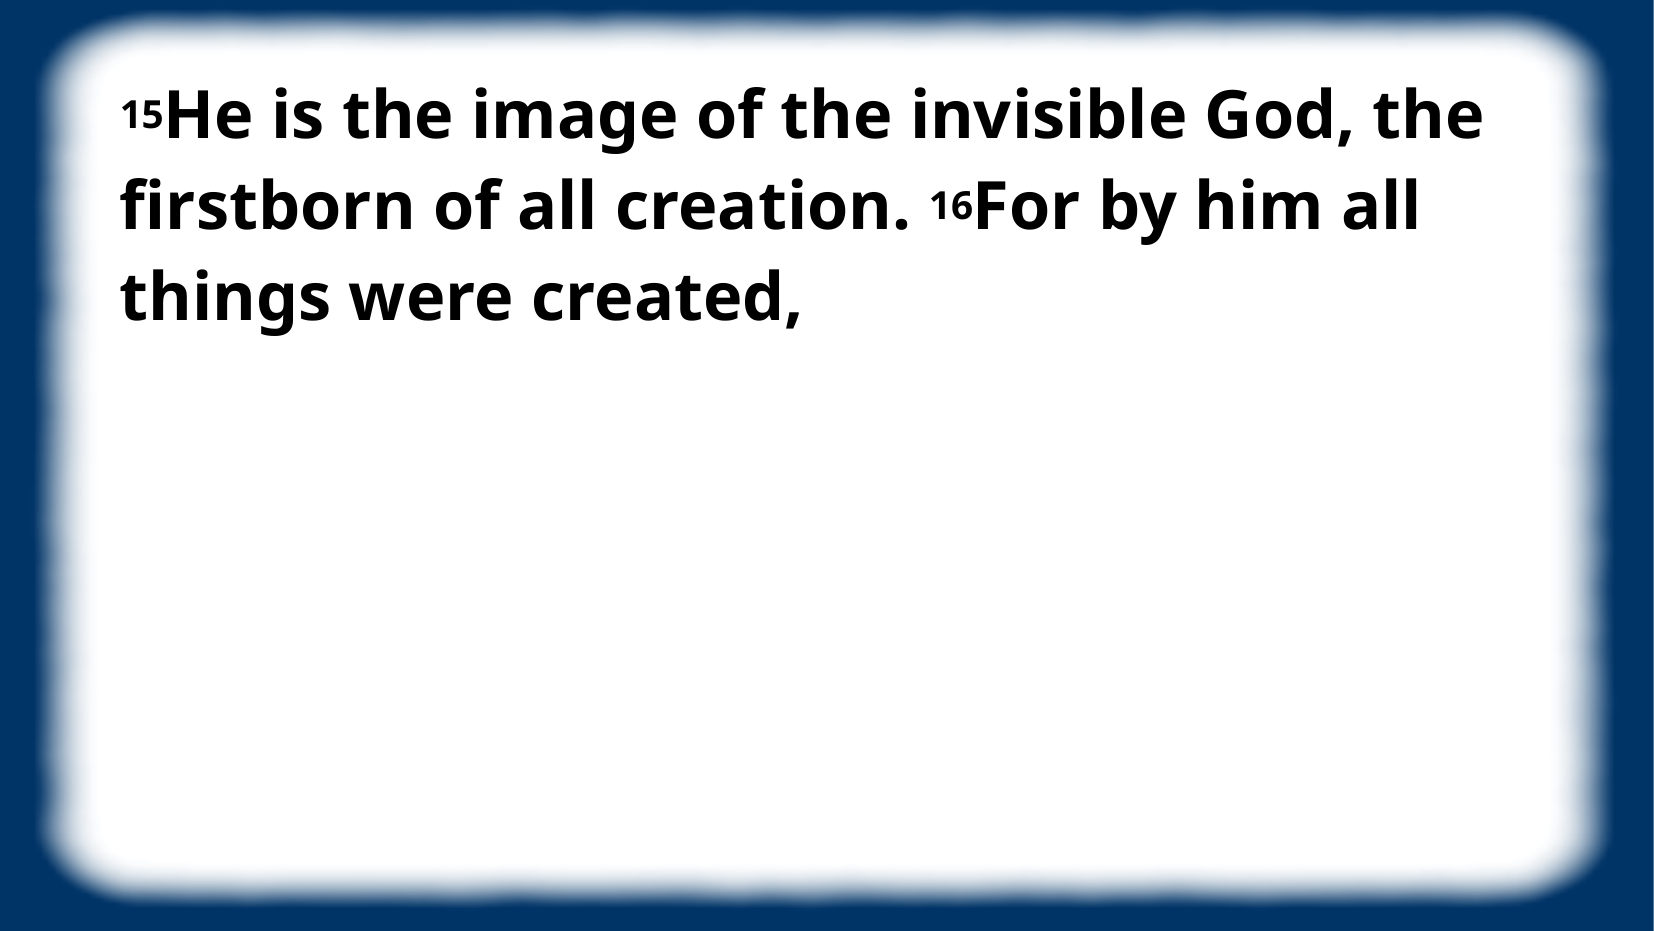

15He is the image of the invisible God, the firstborn of all creation. 16For by him all things were created,